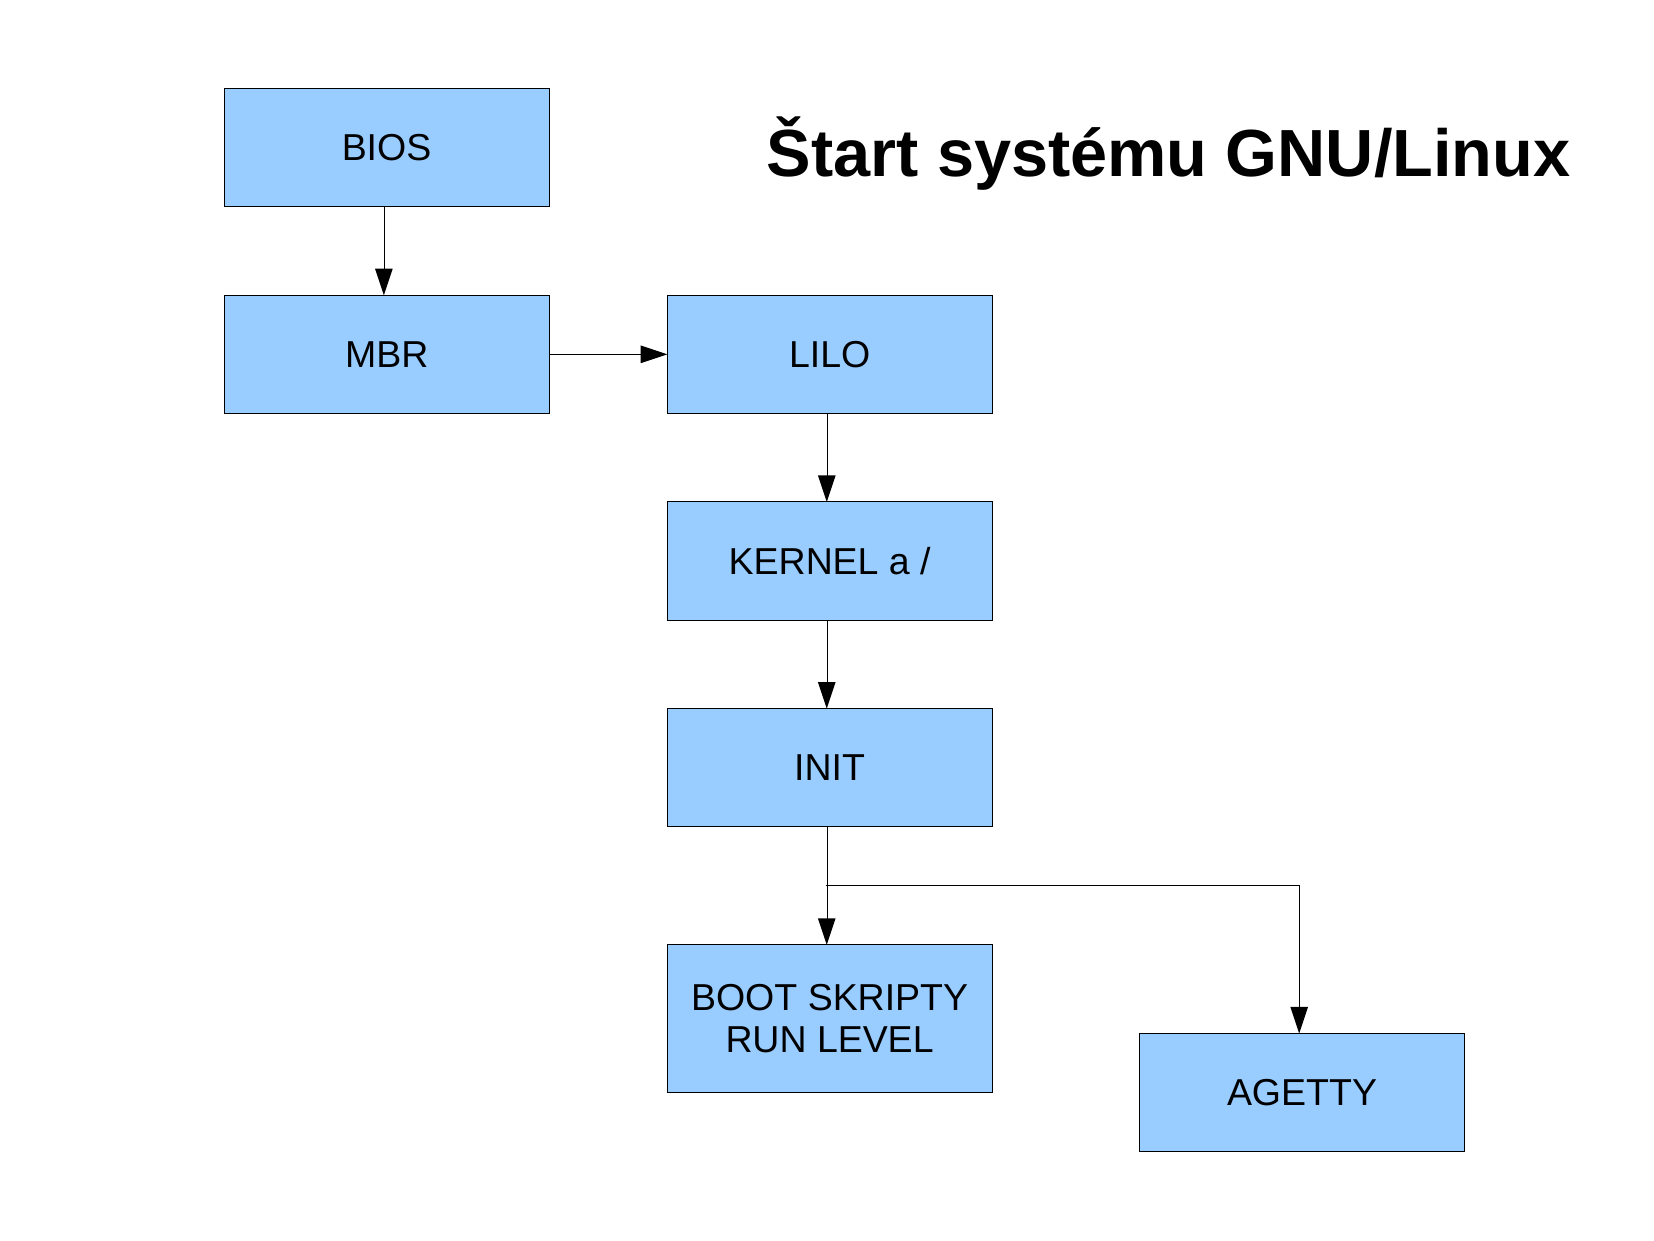

# Štart systému GNU/Linux
BIOS
MBR
LILO
KERNEL a /
INIT
BOOT SKRIPTY
RUN LEVEL
AGETTY